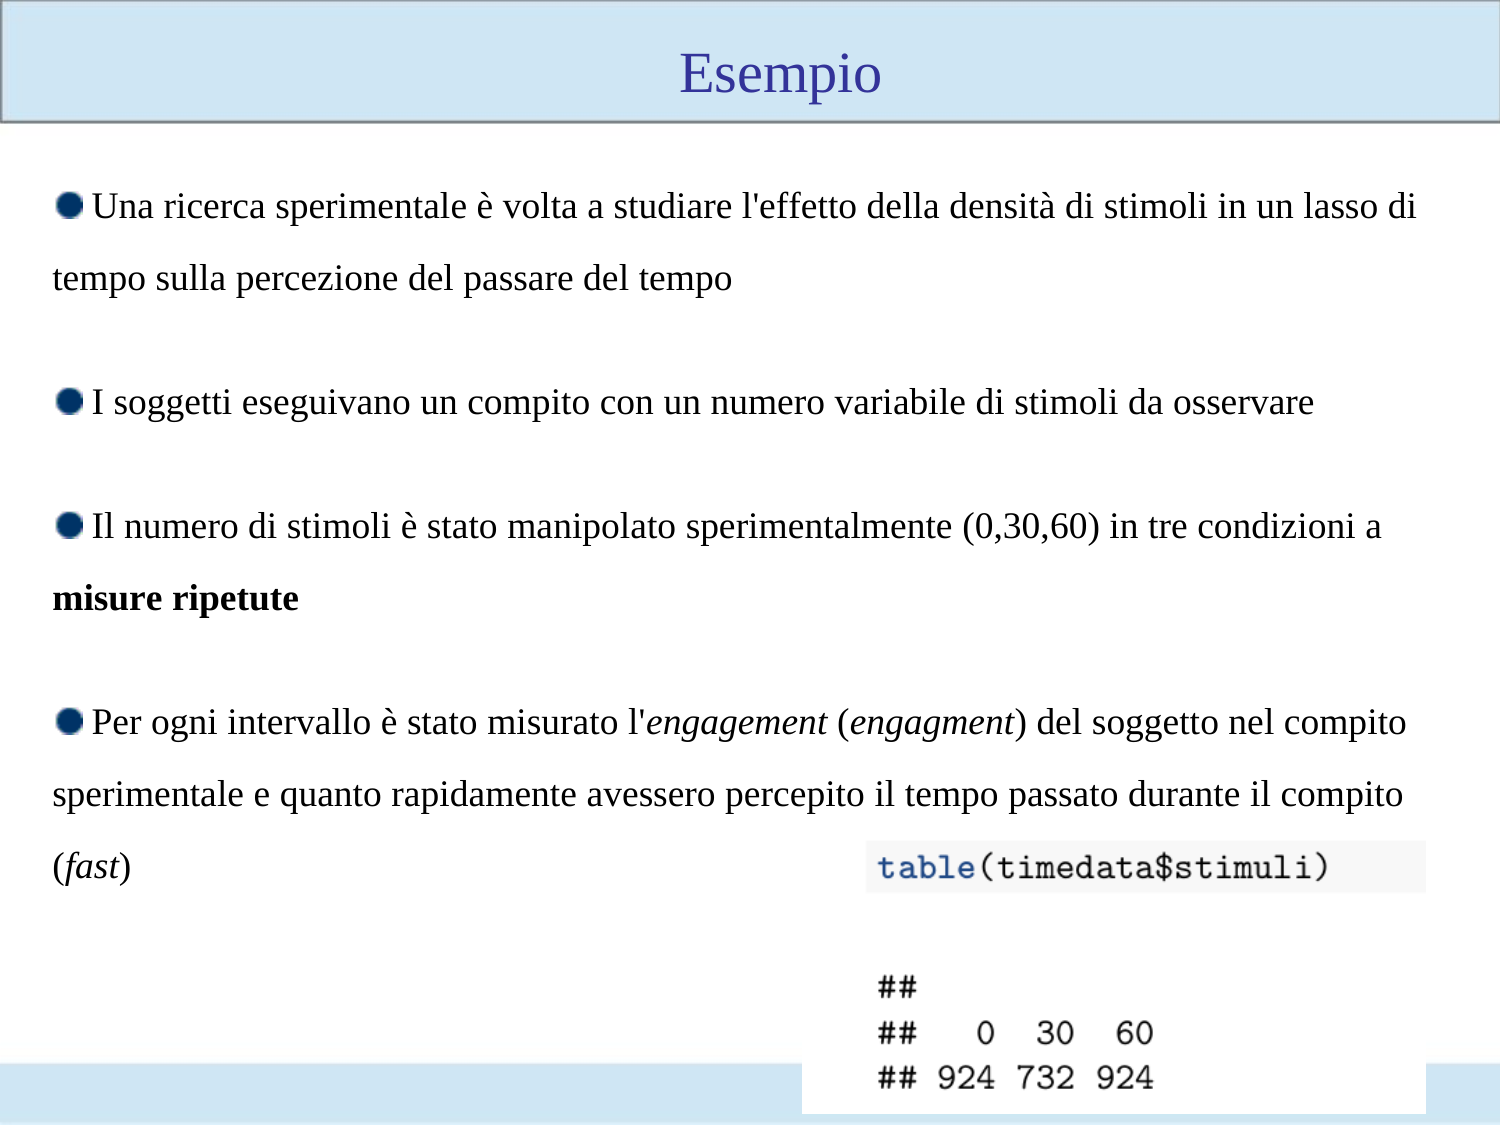

# Esempio
 Una ricerca sperimentale è volta a studiare l'effetto della densità di stimoli in un lasso di tempo sulla percezione del passare del tempo
 I soggetti eseguivano un compito con un numero variabile di stimoli da osservare
 Il numero di stimoli è stato manipolato sperimentalmente (0,30,60) in tre condizioni a misure ripetute
 Per ogni intervallo è stato misurato l'engagement (engagment) del soggetto nel compito sperimentale e quanto rapidamente avessero percepito il tempo passato durante il compito (fast)